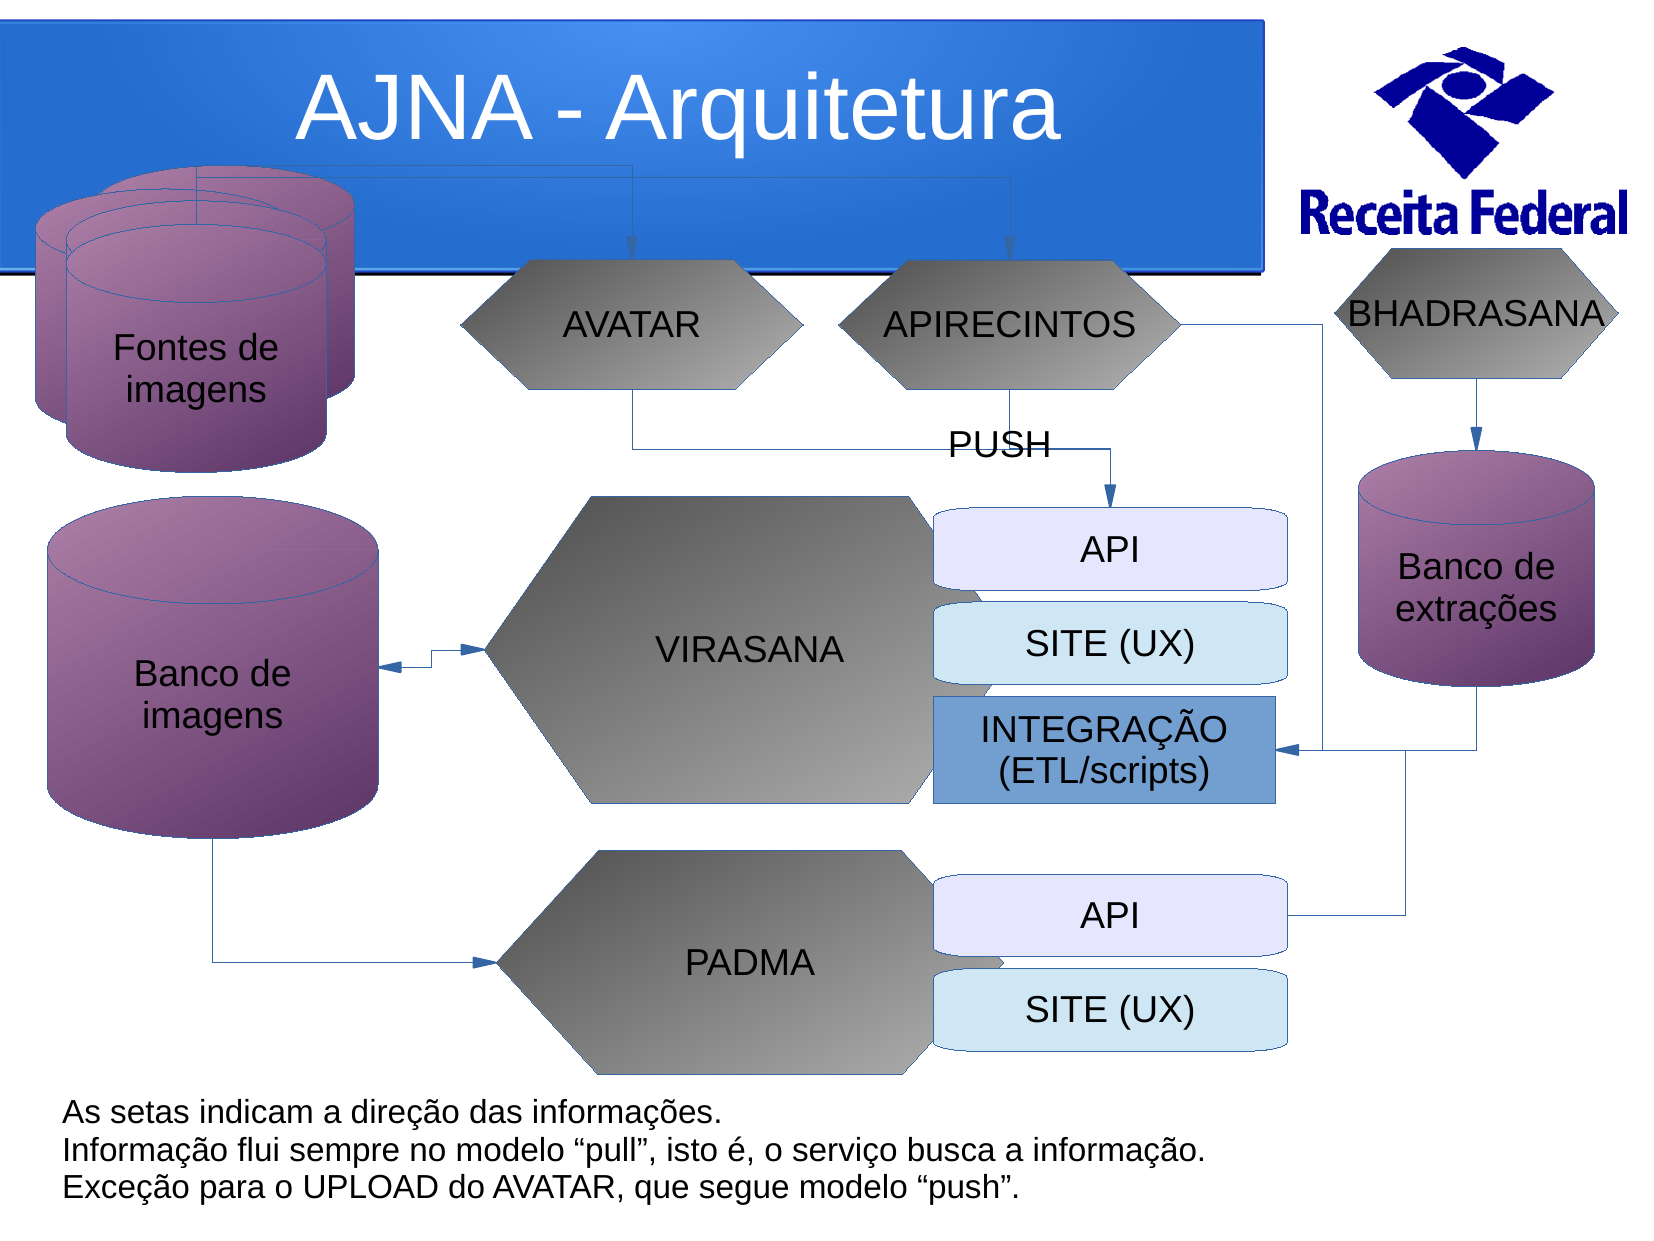

# AJNA - Arquitetura
Fontes de
imagens
BHADRASANA
AVATAR
APIRECINTOS
PUSH
Banco de
extrações
Banco de
imagens
VIRASANA
API
SITE (UX)
INTEGRAÇÃO
(ETL/scripts)
PADMA
API
SITE (UX)
As setas indicam a direção das informações.
Informação flui sempre no modelo “pull”, isto é, o serviço busca a informação.
Exceção para o UPLOAD do AVATAR, que segue modelo “push”.